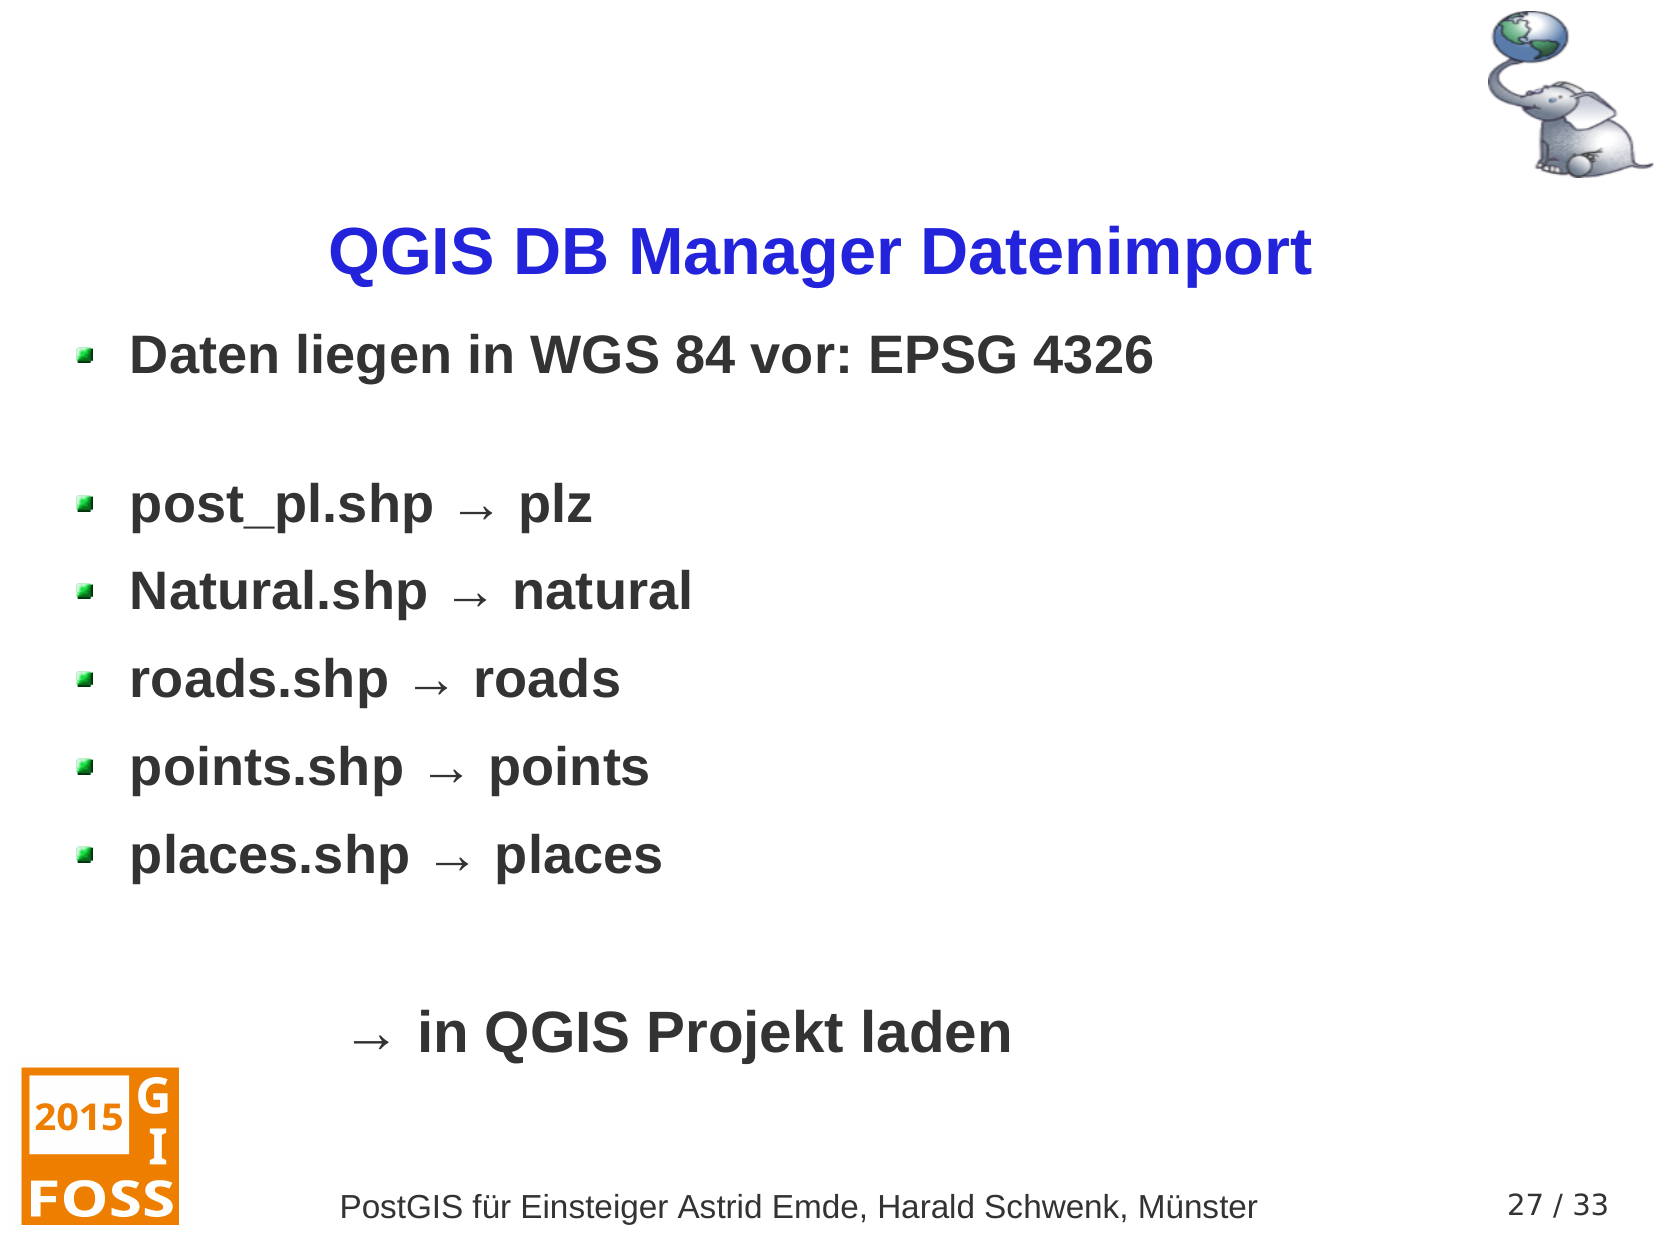

# QGIS DB Manager Datenimport
Daten liegen in WGS 84 vor: EPSG 4326
post_pl.shp → plz
Natural.shp → natural
roads.shp → roads
points.shp → points
places.shp → places
→ in QGIS Projekt laden